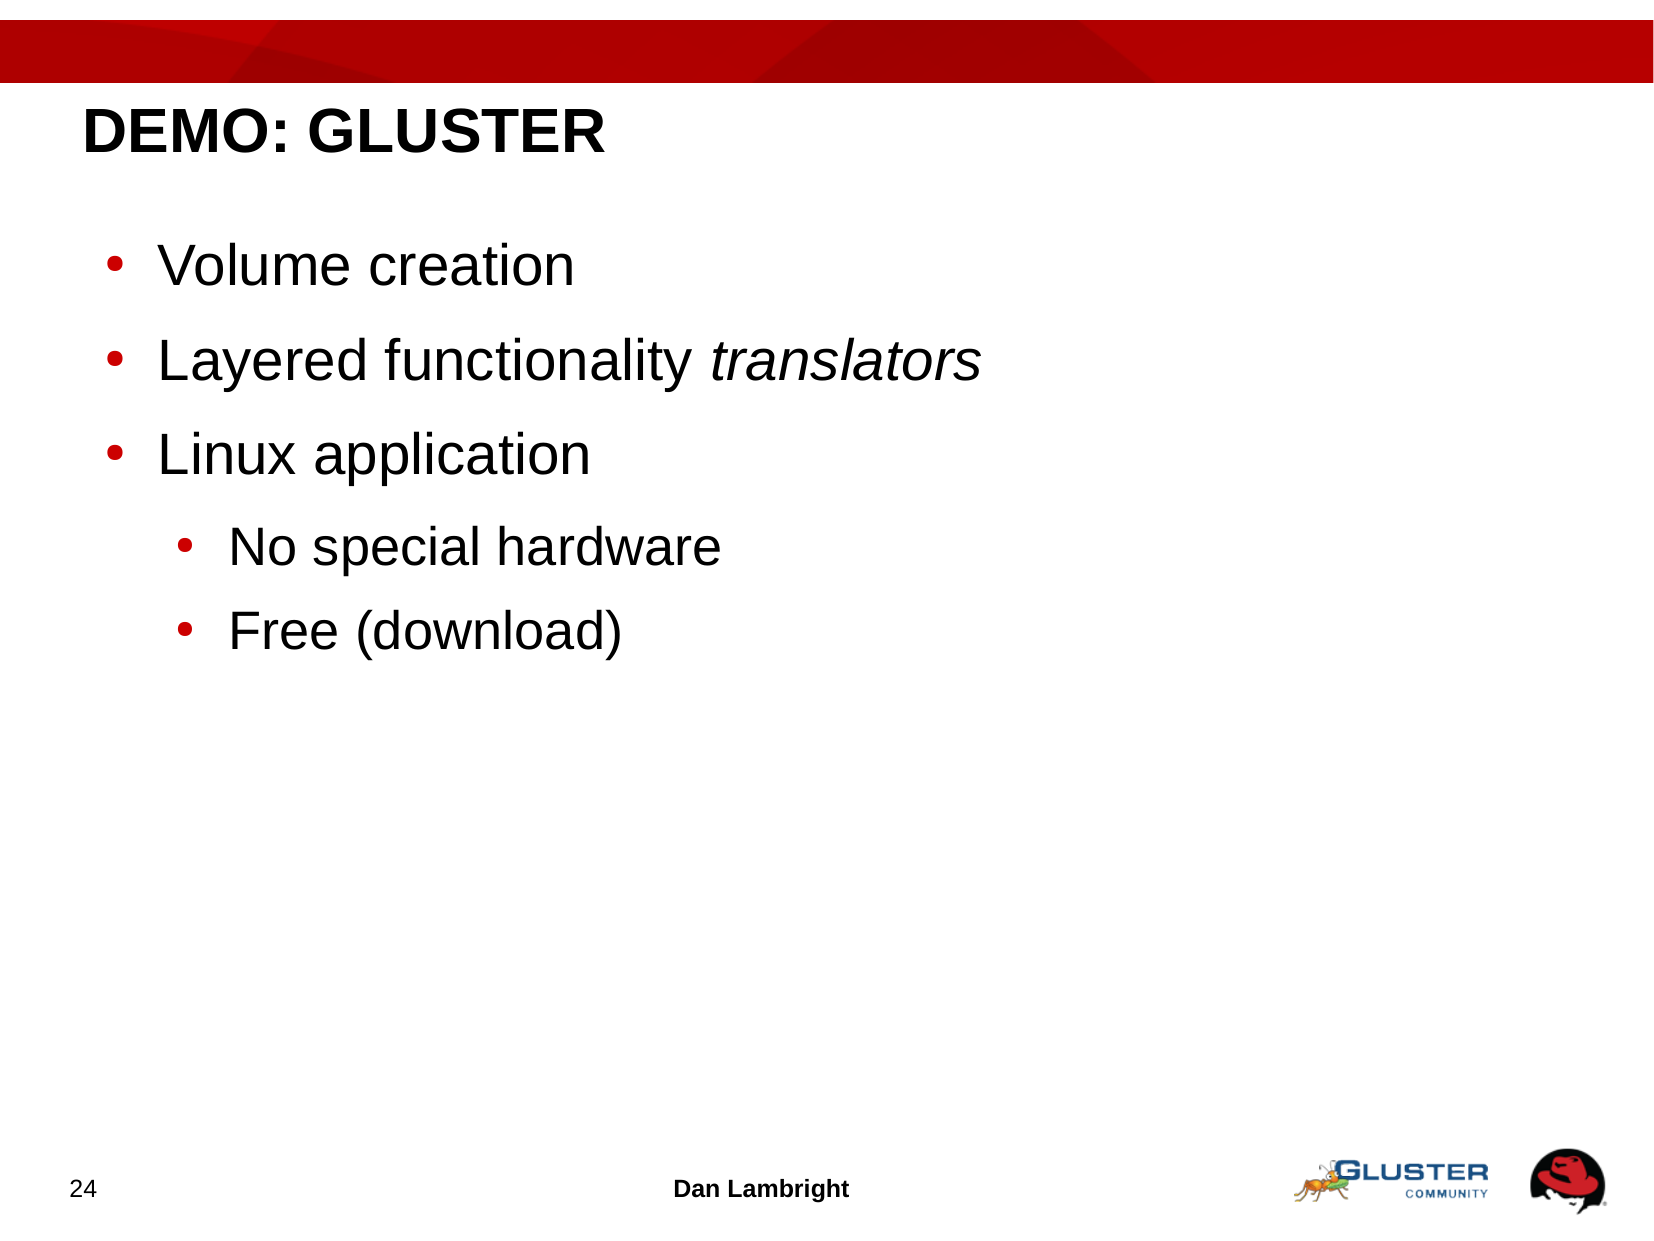

# DEMO: GLUSTER
Volume creation
Layered functionality translators
Linux application
No special hardware
Free (download)